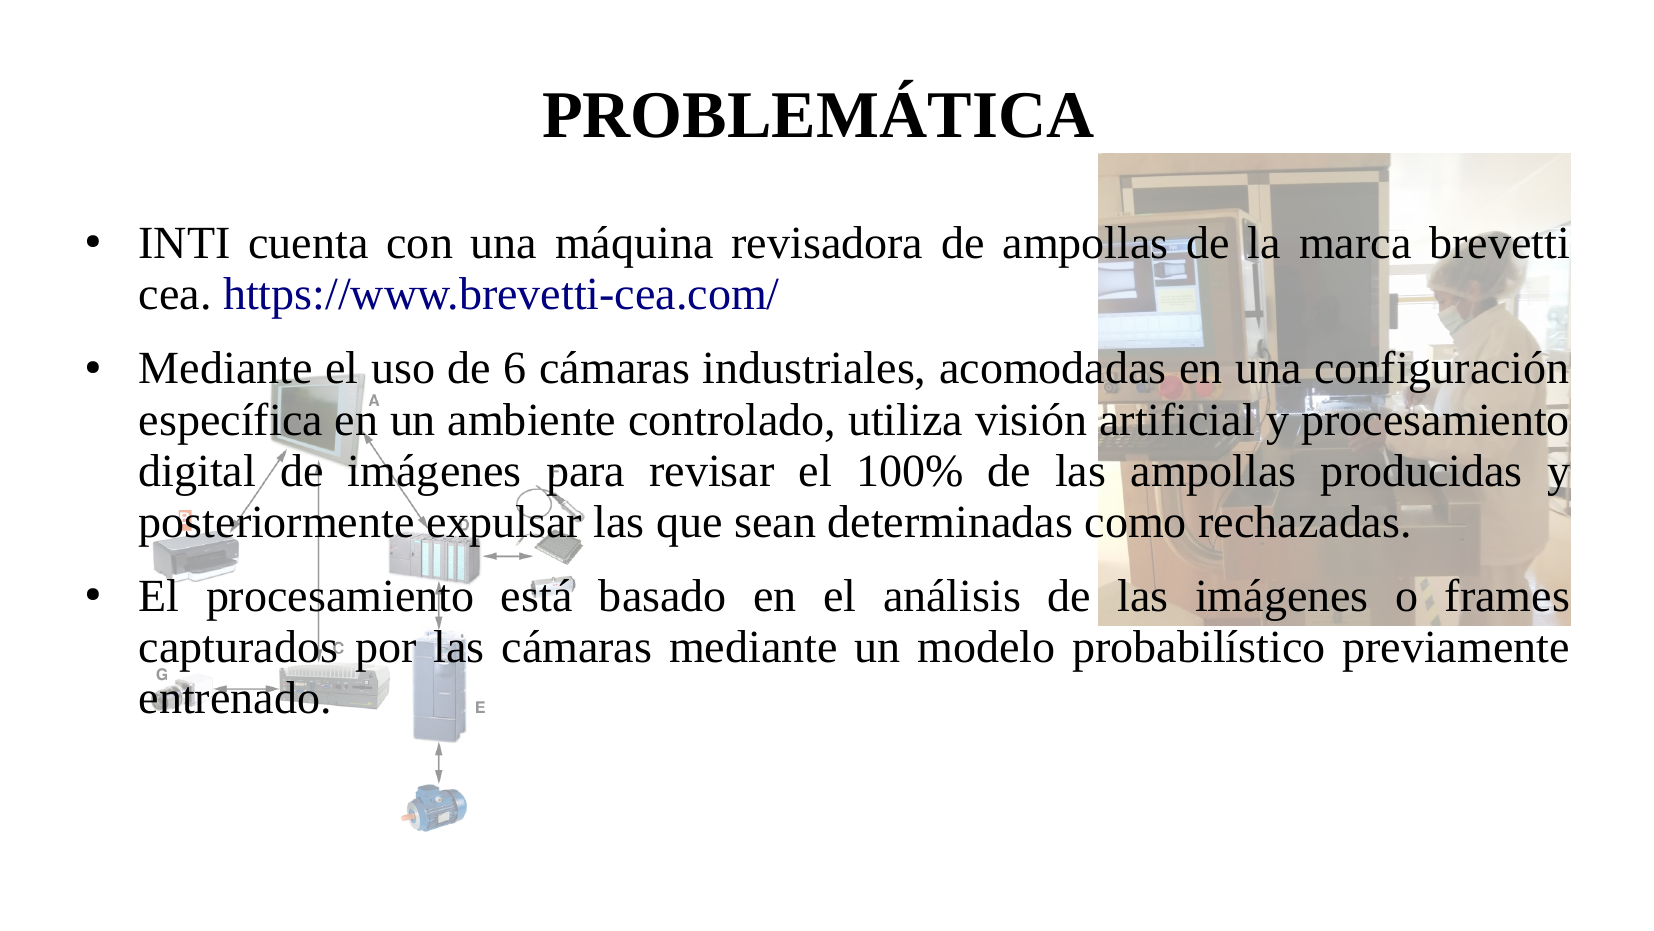

# PROBLEMÁTICA
INTI cuenta con una máquina revisadora de ampollas de la marca brevetti cea. https://www.brevetti-cea.com/
Mediante el uso de 6 cámaras industriales, acomodadas en una configuración específica en un ambiente controlado, utiliza visión artificial y procesamiento digital de imágenes para revisar el 100% de las ampollas producidas y posteriormente expulsar las que sean determinadas como rechazadas.
El procesamiento está basado en el análisis de las imágenes o frames capturados por las cámaras mediante un modelo probabilístico previamente entrenado.